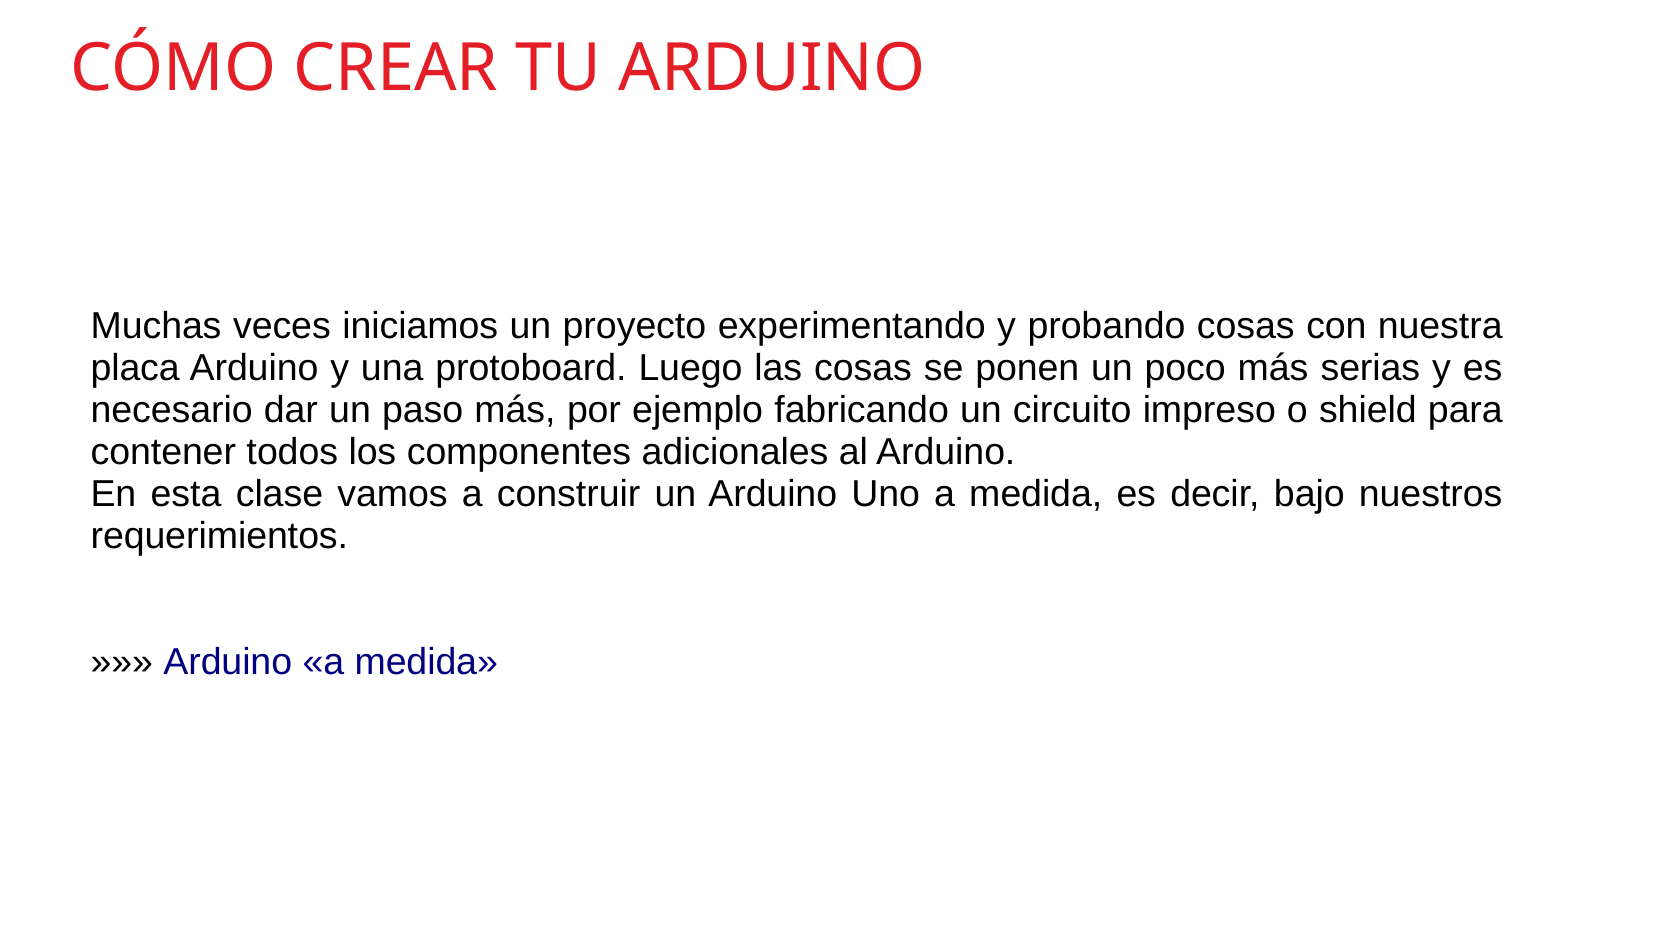

# CÓMO CREAR TU ARDUINO
Muchas veces iniciamos un proyecto experimentando y probando cosas con nuestra placa Arduino y una protoboard. Luego las cosas se ponen un poco más serias y es necesario dar un paso más, por ejemplo fabricando un circuito impreso o shield para contener todos los componentes adicionales al Arduino.
En esta clase vamos a construir un Arduino Uno a medida, es decir, bajo nuestros requerimientos.
»»» Arduino «a medida»